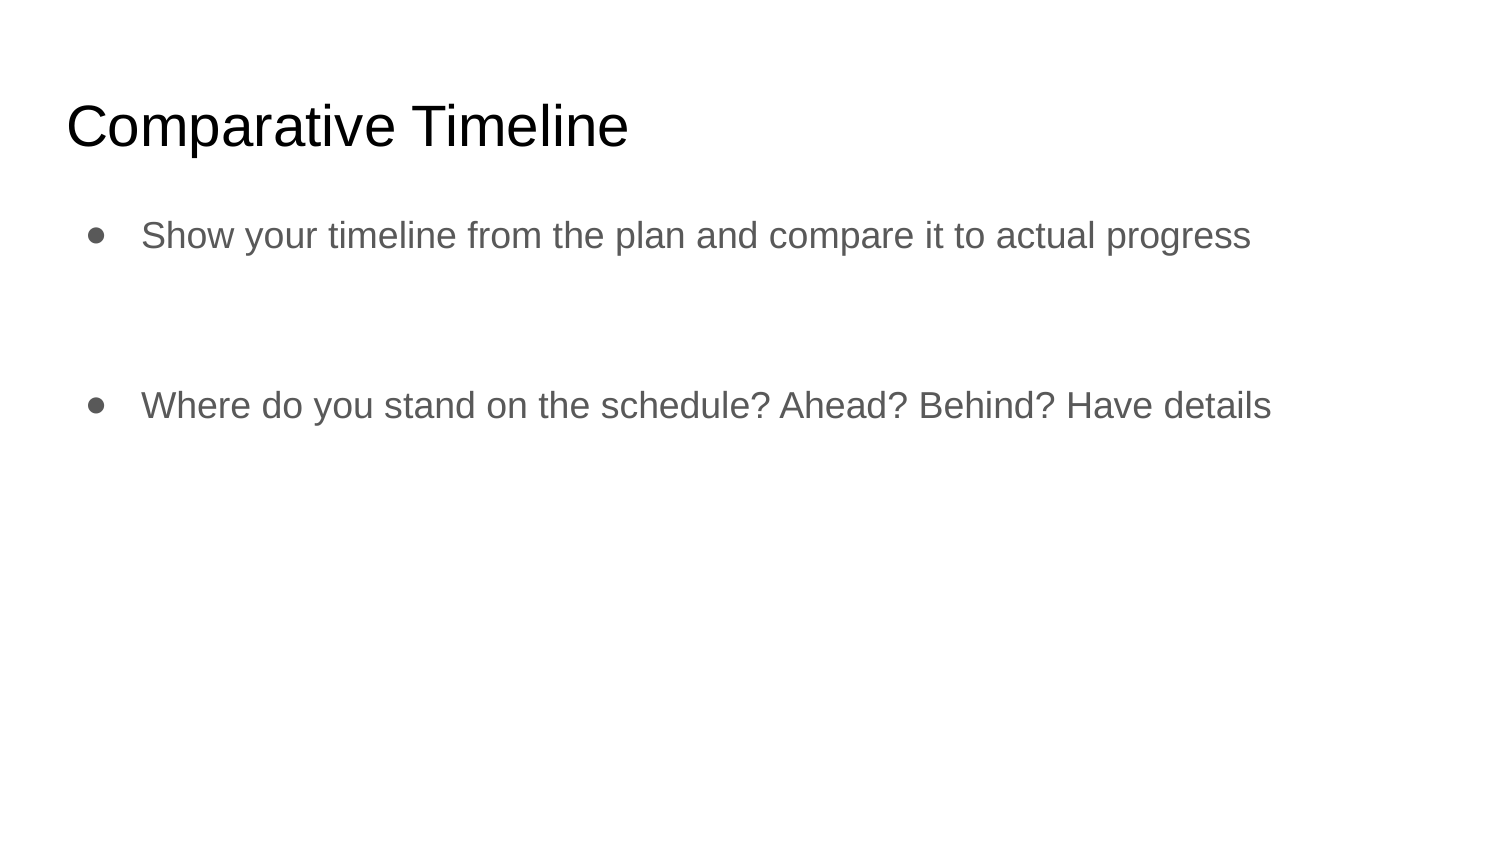

# Comparative Timeline
Show your timeline from the plan and compare it to actual progress
Where do you stand on the schedule? Ahead? Behind? Have details